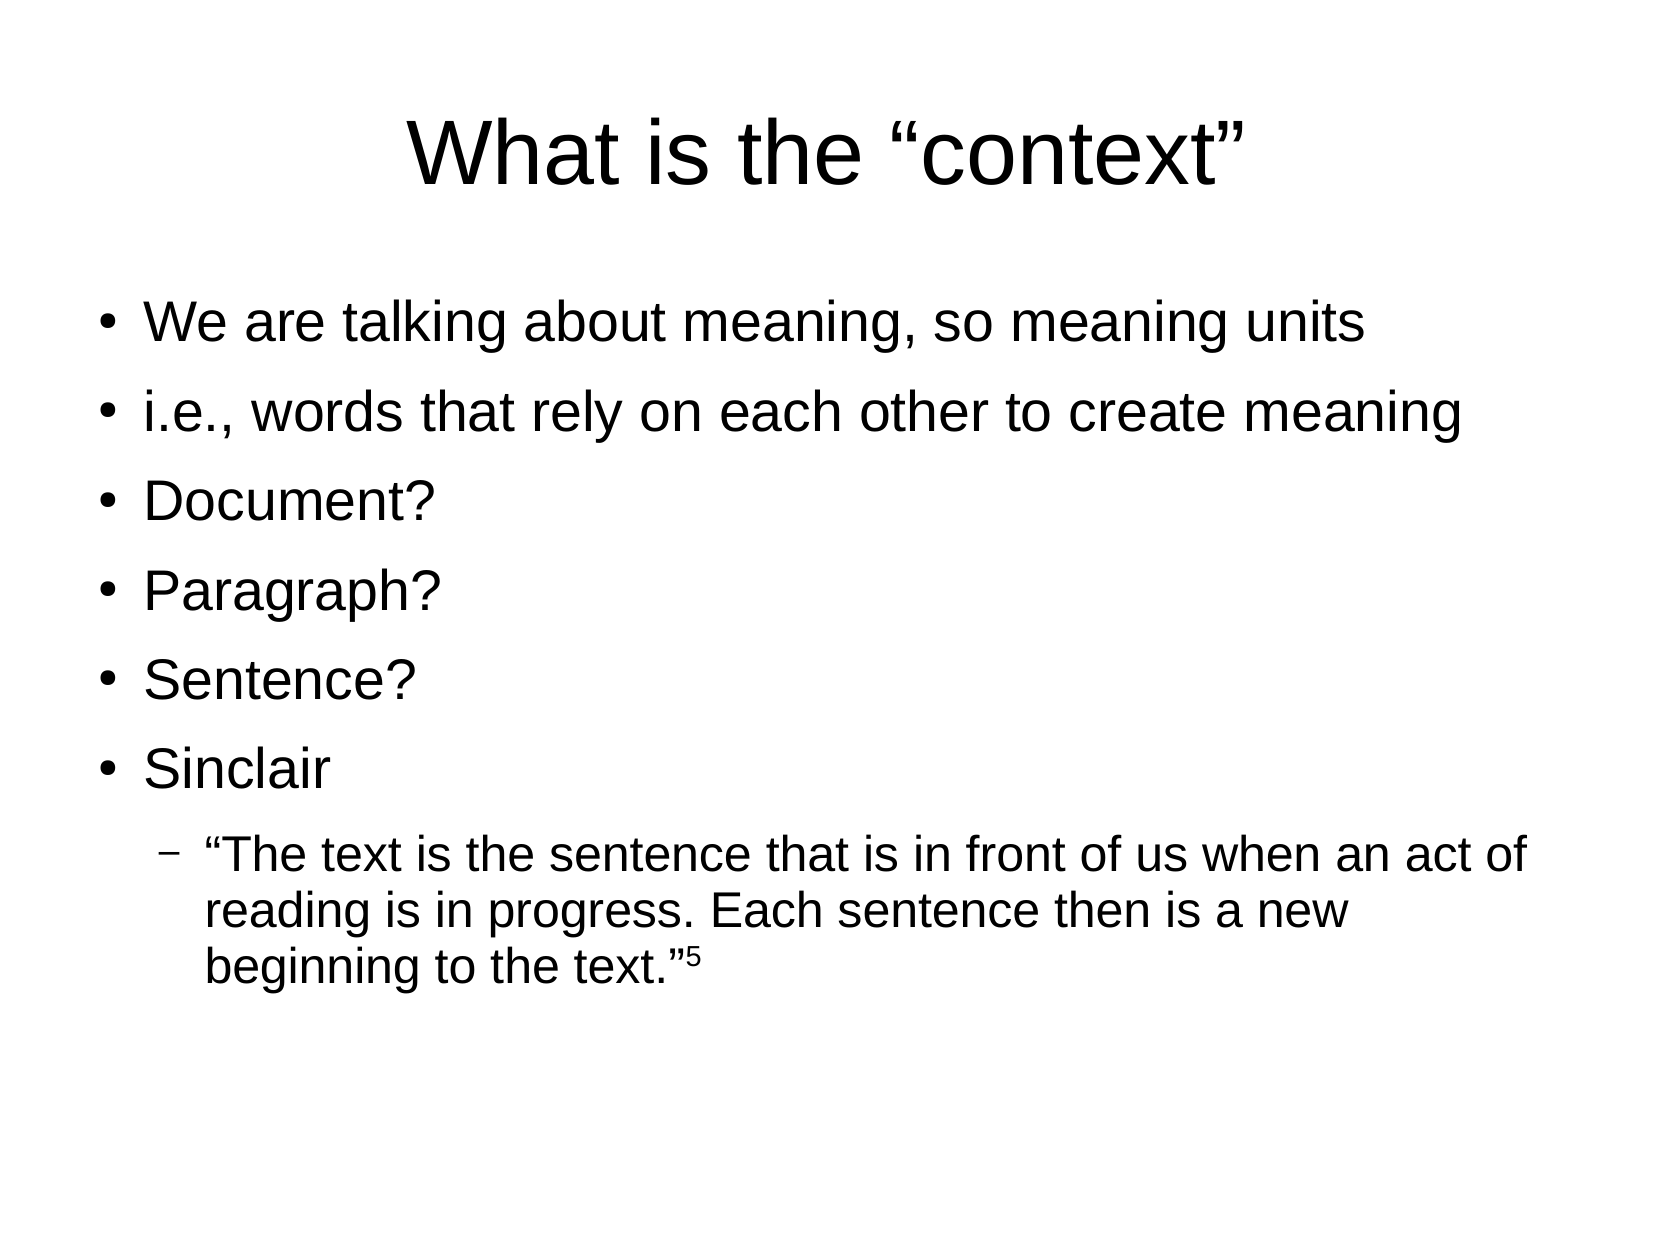

# What is the “context”
We are talking about meaning, so meaning units
i.e., words that rely on each other to create meaning
Document?
Paragraph?
Sentence?
Sinclair
“The text is the sentence that is in front of us when an act of reading is in progress. Each sentence then is a new beginning to the text.”5